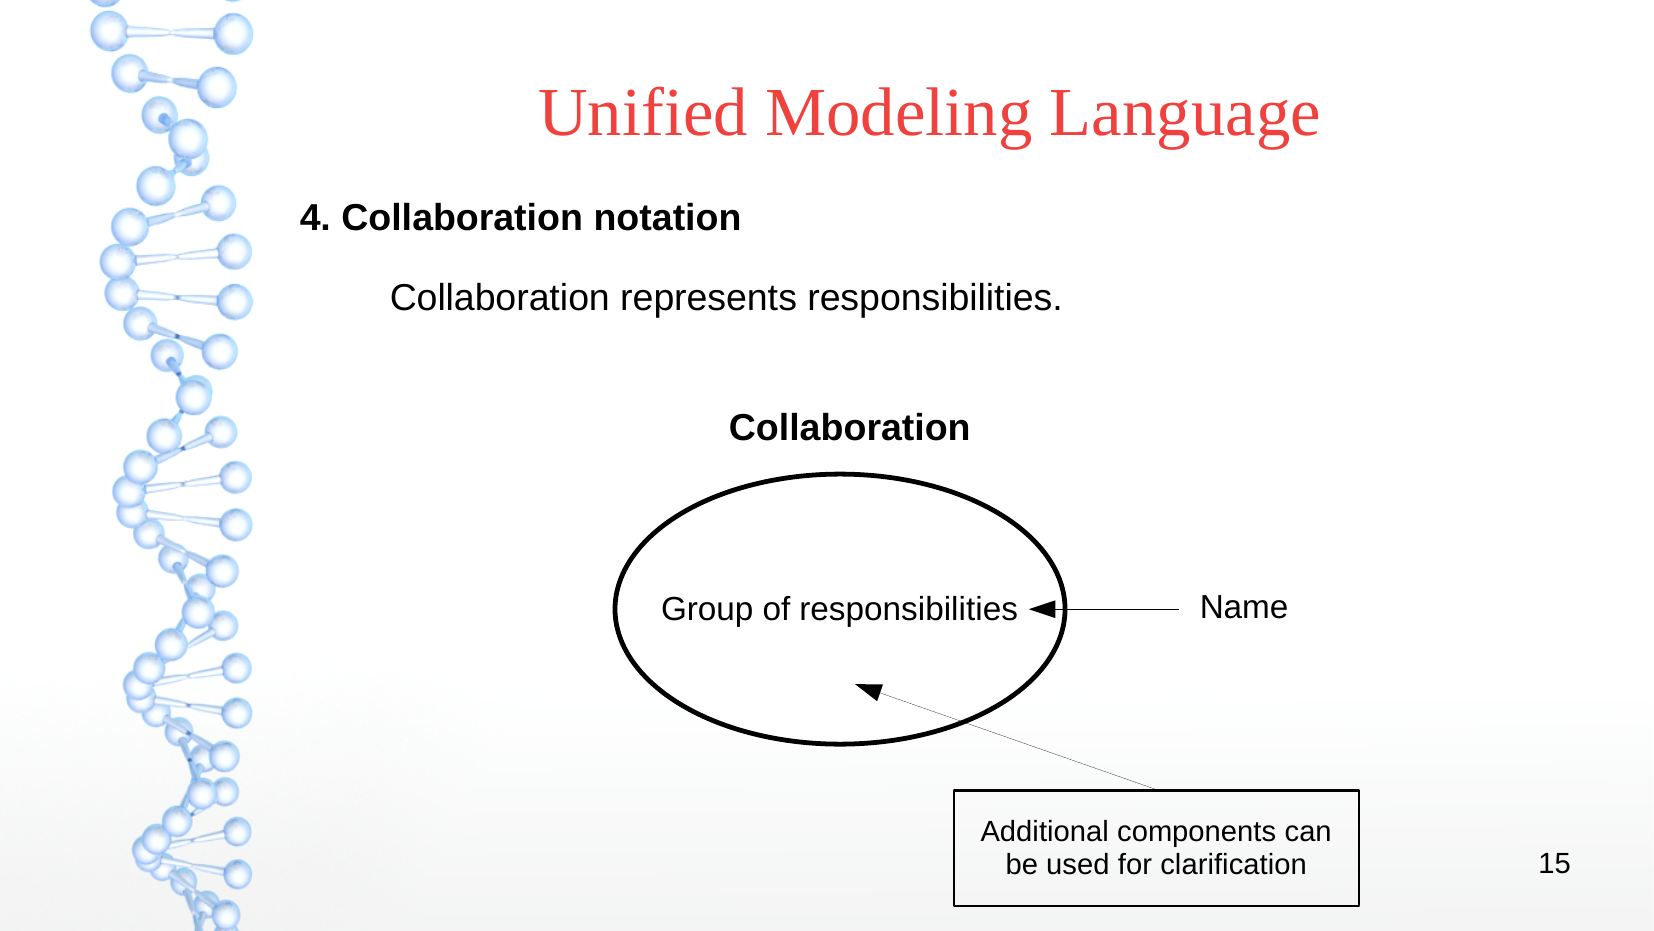

# Unified Modeling Language
4. Collaboration notation
Collaboration represents responsibilities.
Collaboration
Group of responsibilities
Name
Additional components can be used for clarification
15